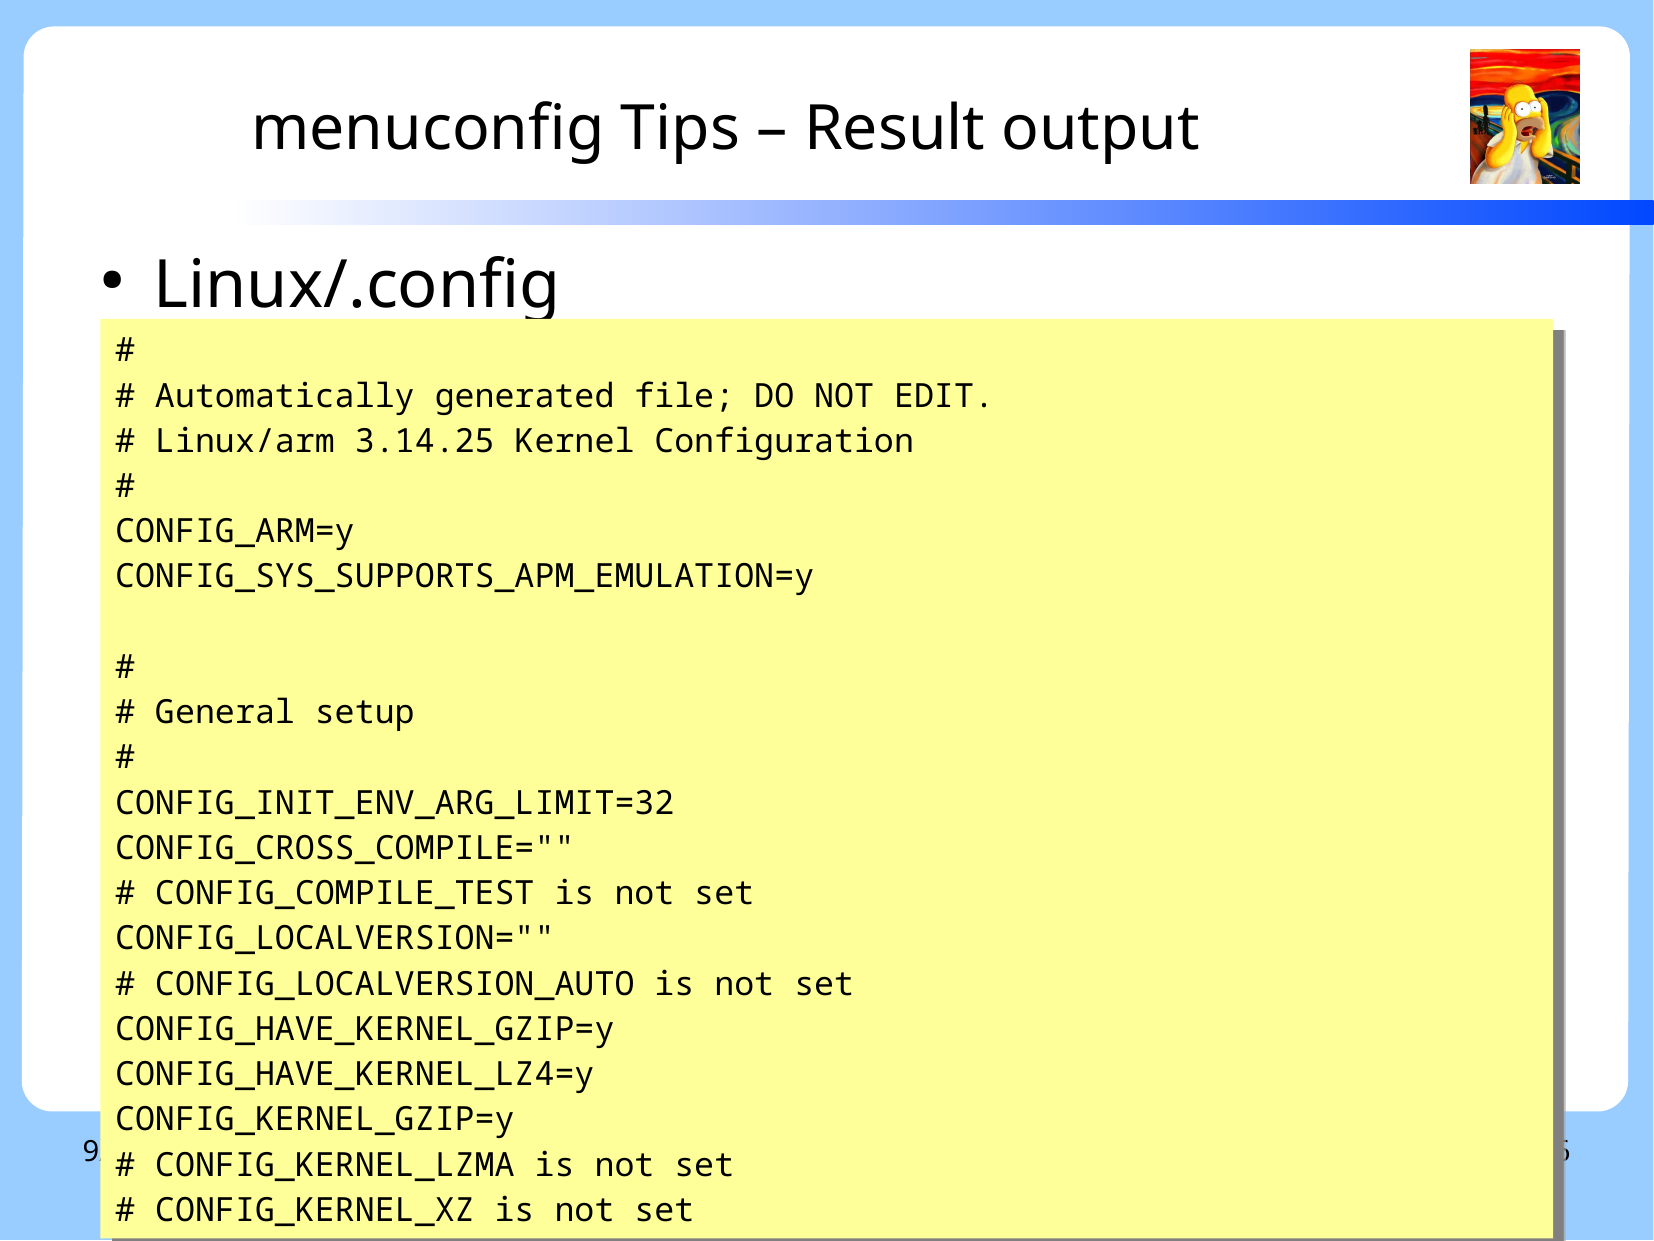

# menuconfig Tips – Result output
Linux/.config
#
# Automatically generated file; DO NOT EDIT.
# Linux/arm 3.14.25 Kernel Configuration
#
CONFIG_ARM=y
CONFIG_SYS_SUPPORTS_APM_EMULATION=y
#
# General setup
#
CONFIG_INIT_ENV_ARG_LIMIT=32
CONFIG_CROSS_COMPILE=""
# CONFIG_COMPILE_TEST is not set
CONFIG_LOCALVERSION=""
# CONFIG_LOCALVERSION_AUTO is not set
CONFIG_HAVE_KERNEL_GZIP=y
CONFIG_HAVE_KERNEL_LZ4=y
CONFIG_KERNEL_GZIP=y
# CONFIG_KERNEL_LZMA is not set
# CONFIG_KERNEL_XZ is not set
14